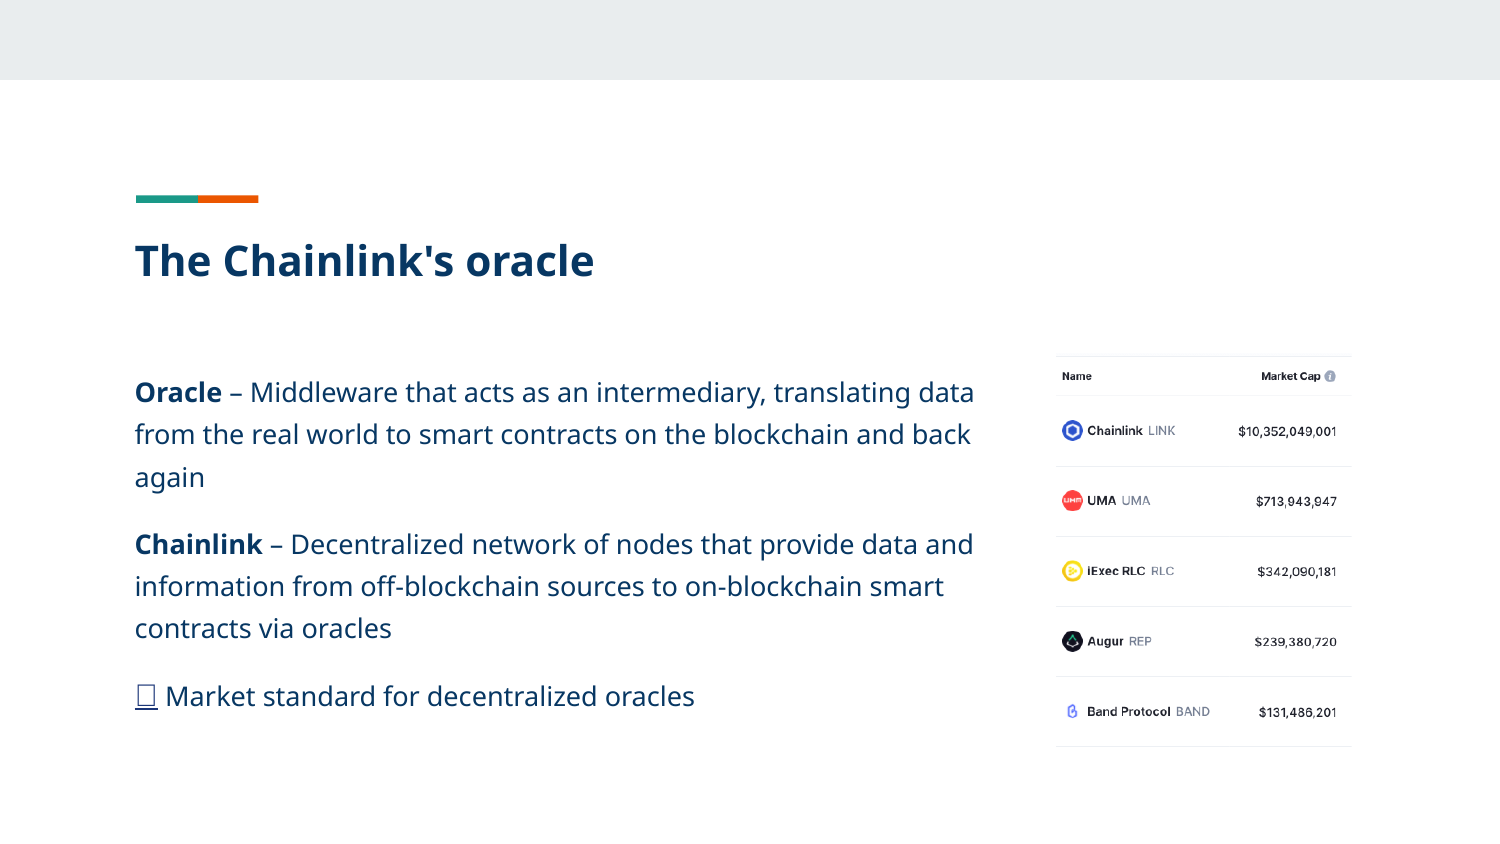

# The Chainlink's oracle
Oracle – Middleware that acts as an intermediary, translating data from the real world to smart contracts on the blockchain and back again
Chainlink – Decentralized network of nodes that provide data and information from off-blockchain sources to on-blockchain smart contracts via oracles
🥇 Market standard for decentralized oracles